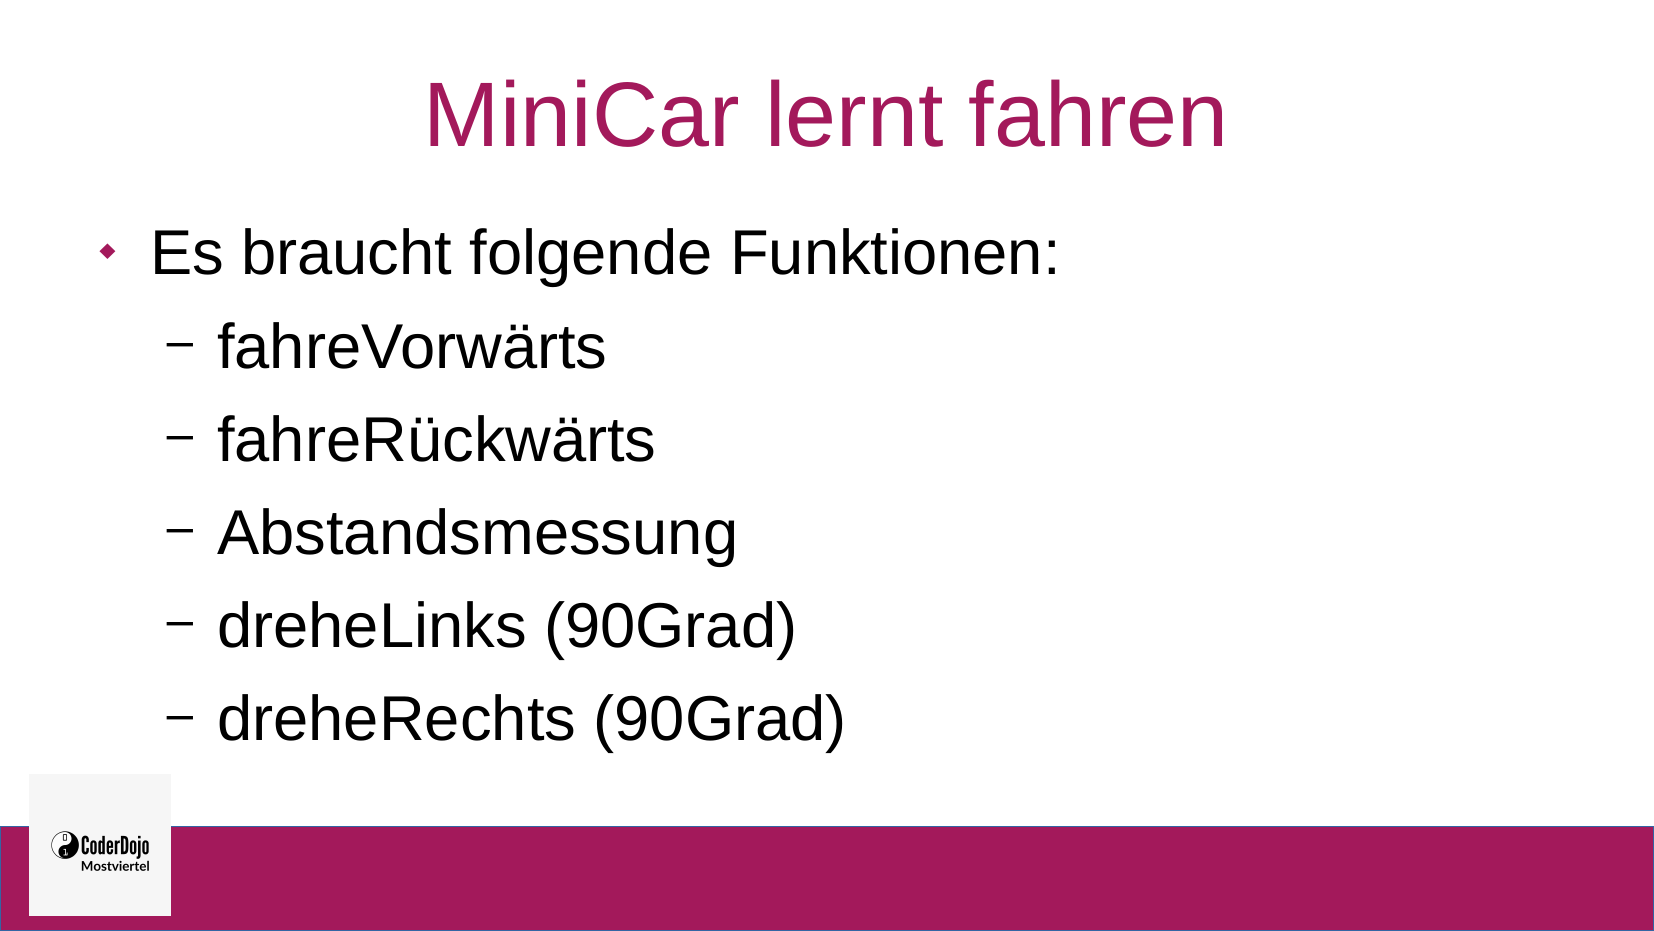

# MiniCar lernt fahren
Es braucht folgende Funktionen:
fahreVorwärts
fahreRückwärts
Abstandsmessung
dreheLinks (90Grad)
dreheRechts (90Grad)